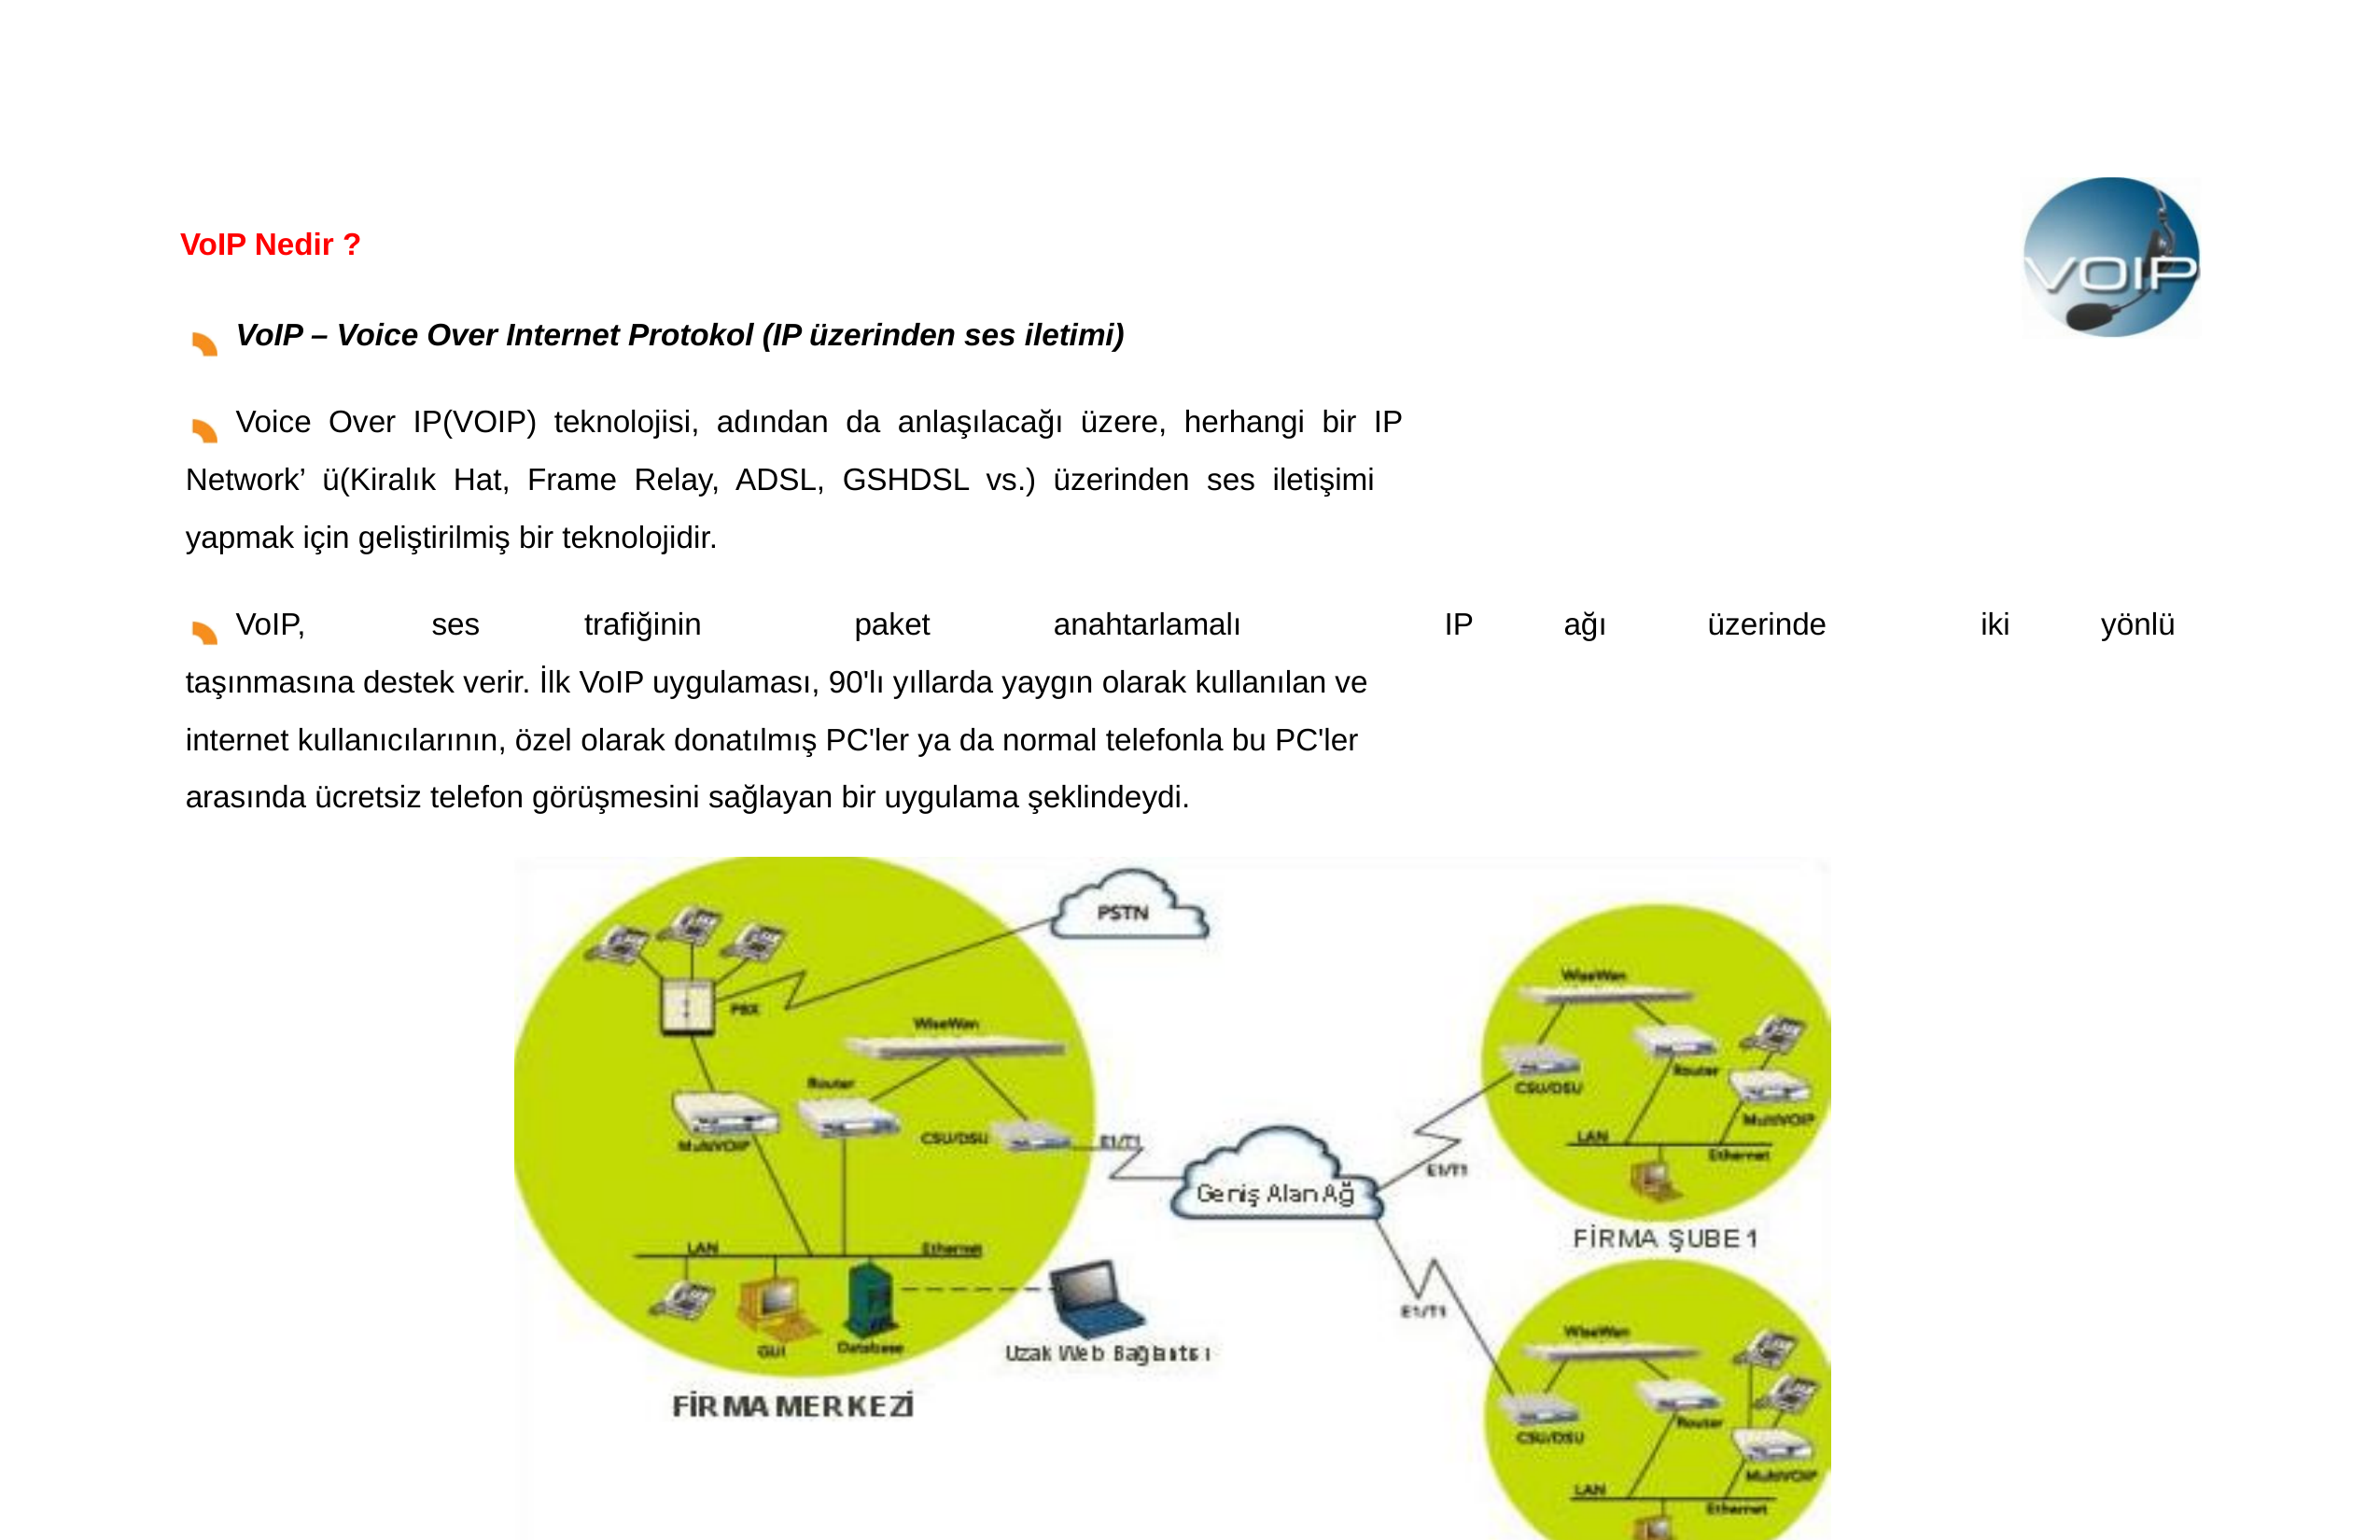

VoIP Nedir ?
 VoIP – Voice Over Internet Protokol (IP üzerinden ses iletimi)
 Voice Over IP(VOIP) teknolojisi, adından da anlaşılacağı üzere, herhangi bir IP
Network’ ü(Kiralık Hat, Frame Relay, ADSL, GSHDSL vs.) üzerinden ses iletişimi
yapmak için geliştirilmiş bir teknolojidir.
 VoIP,
ses
trafiğinin
paket
anahtarlamalı
IP
ağı
üzerinde
iki
yönlü
taşınmasına destek verir. İlk VoIP uygulaması, 90'lı yıllarda yaygın olarak kullanılan ve
internet kullanıcılarının, özel olarak donatılmış PC'ler ya da normal telefonla bu PC'ler
arasında ücretsiz telefon görüşmesini sağlayan bir uygulama şeklindeydi.